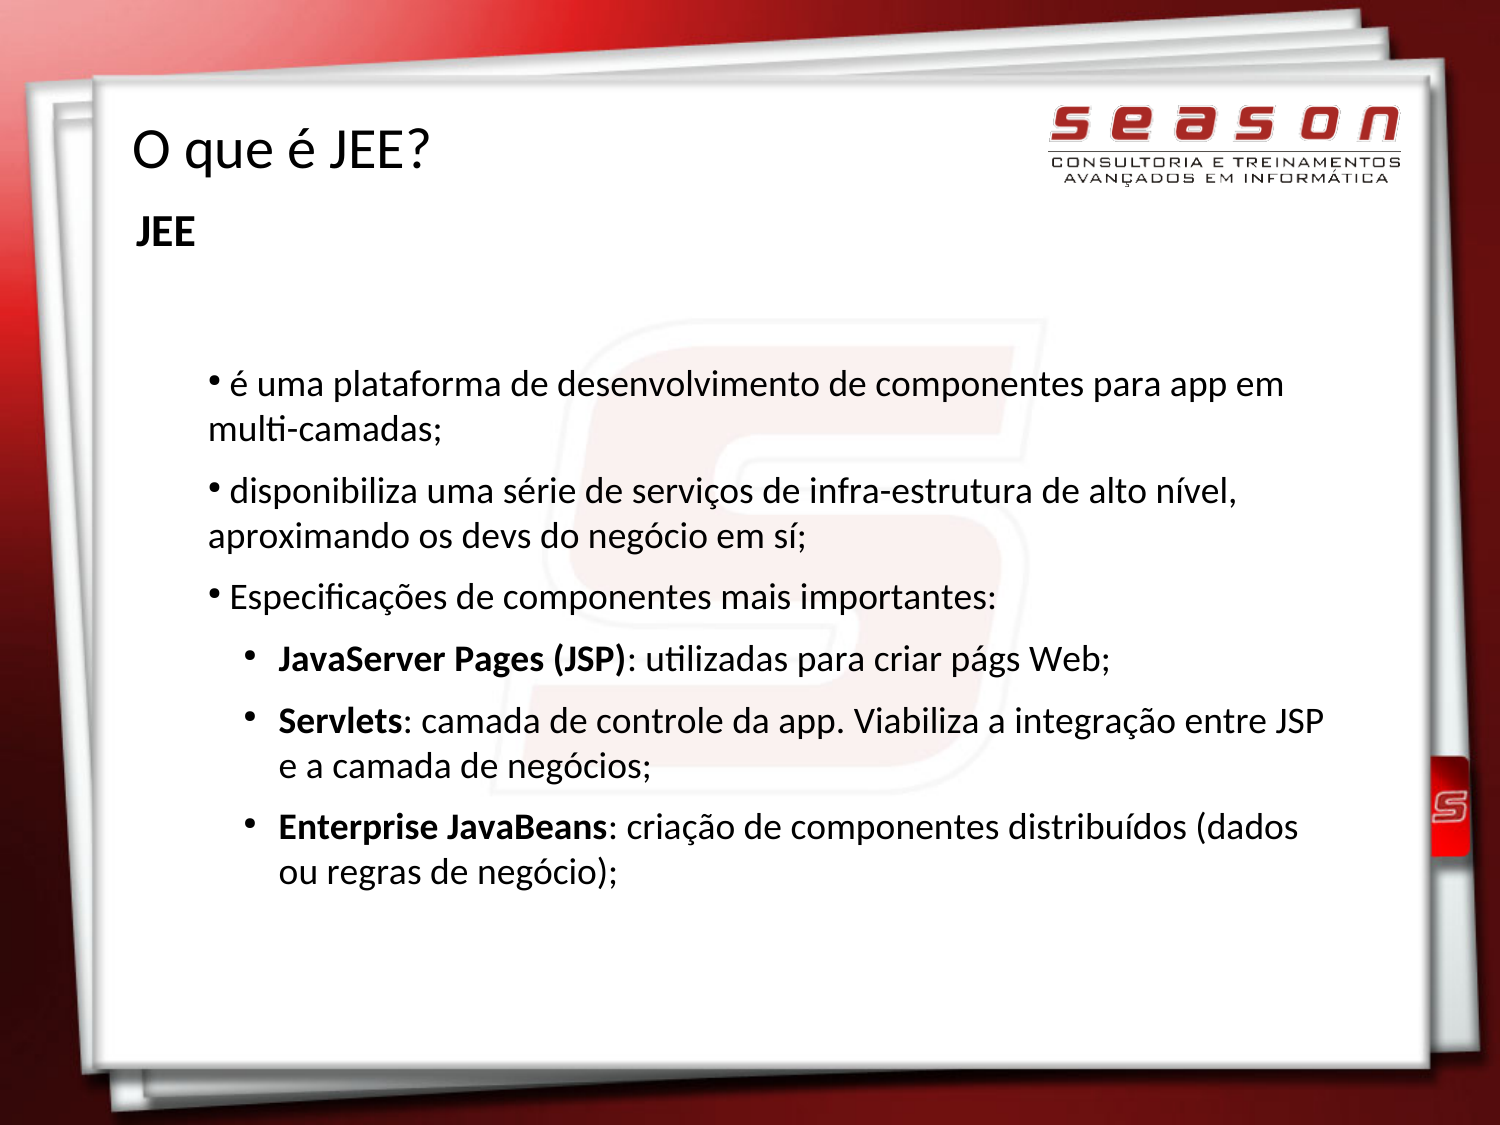

# O que é JEE?
JEE
 é uma plataforma de desenvolvimento de componentes para app em multi-camadas;
 disponibiliza uma série de serviços de infra-estrutura de alto nível, aproximando os devs do negócio em sí;
 Especificações de componentes mais importantes:
JavaServer Pages (JSP): utilizadas para criar págs Web;
Servlets: camada de controle da app. Viabiliza a integração entre JSP e a camada de negócios;
Enterprise JavaBeans: criação de componentes distribuídos (dados ou regras de negócio);